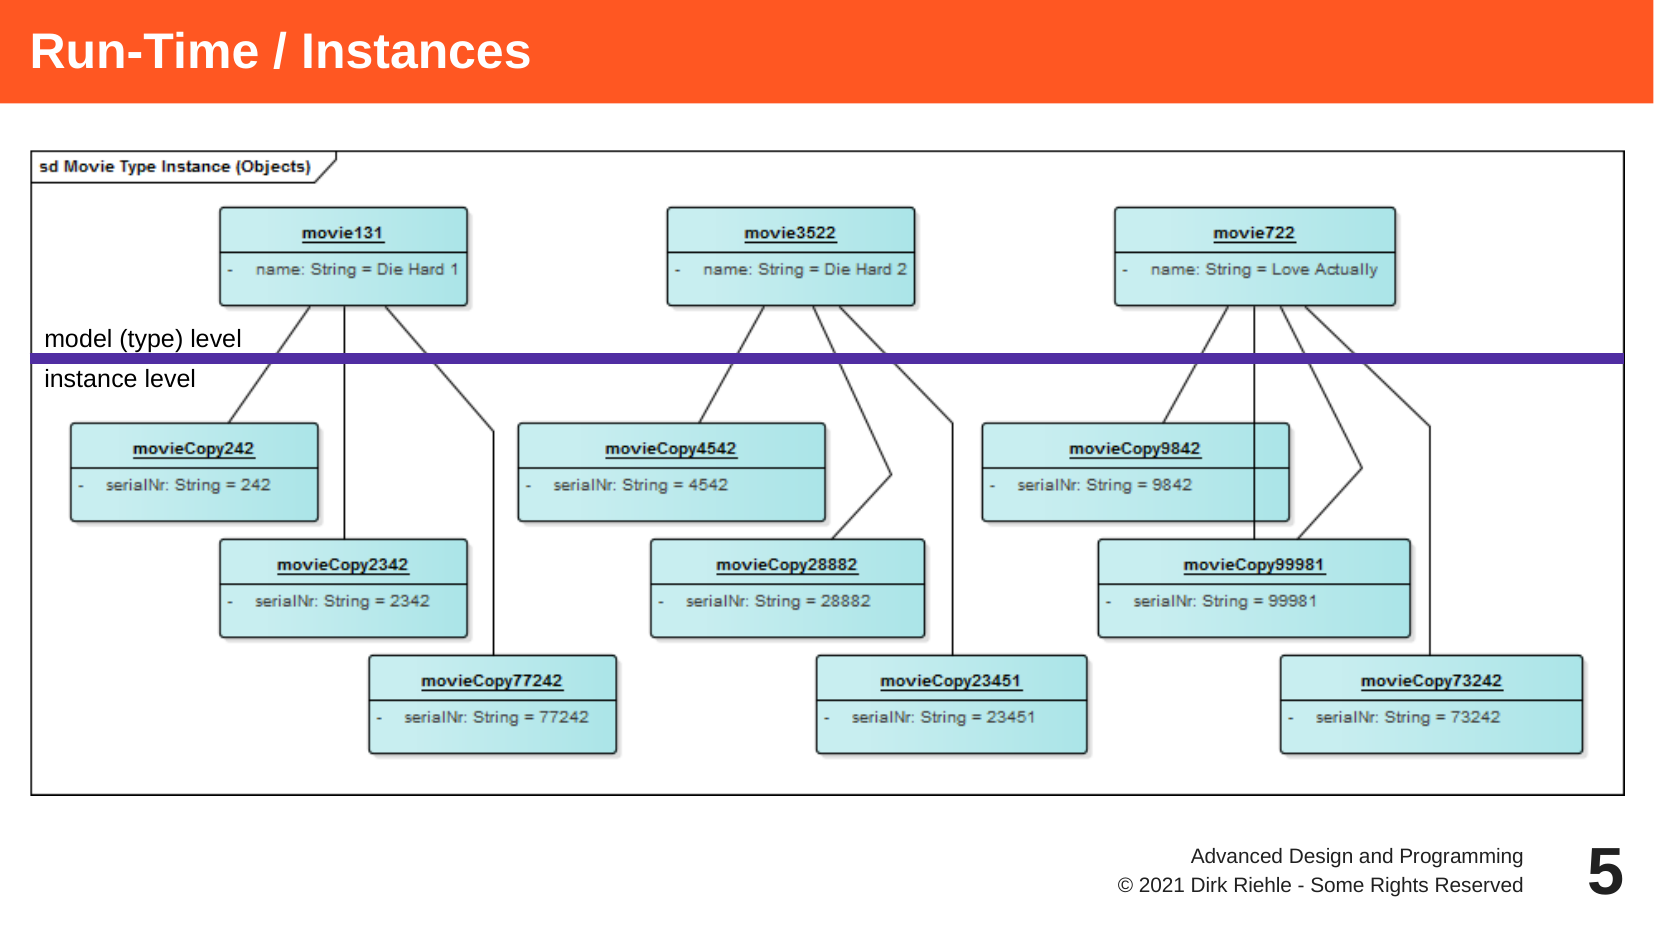

# Run-Time / Instances
model (type) level
instance level
Advanced Design and Programming
5
© 2021 Dirk Riehle - Some Rights Reserved